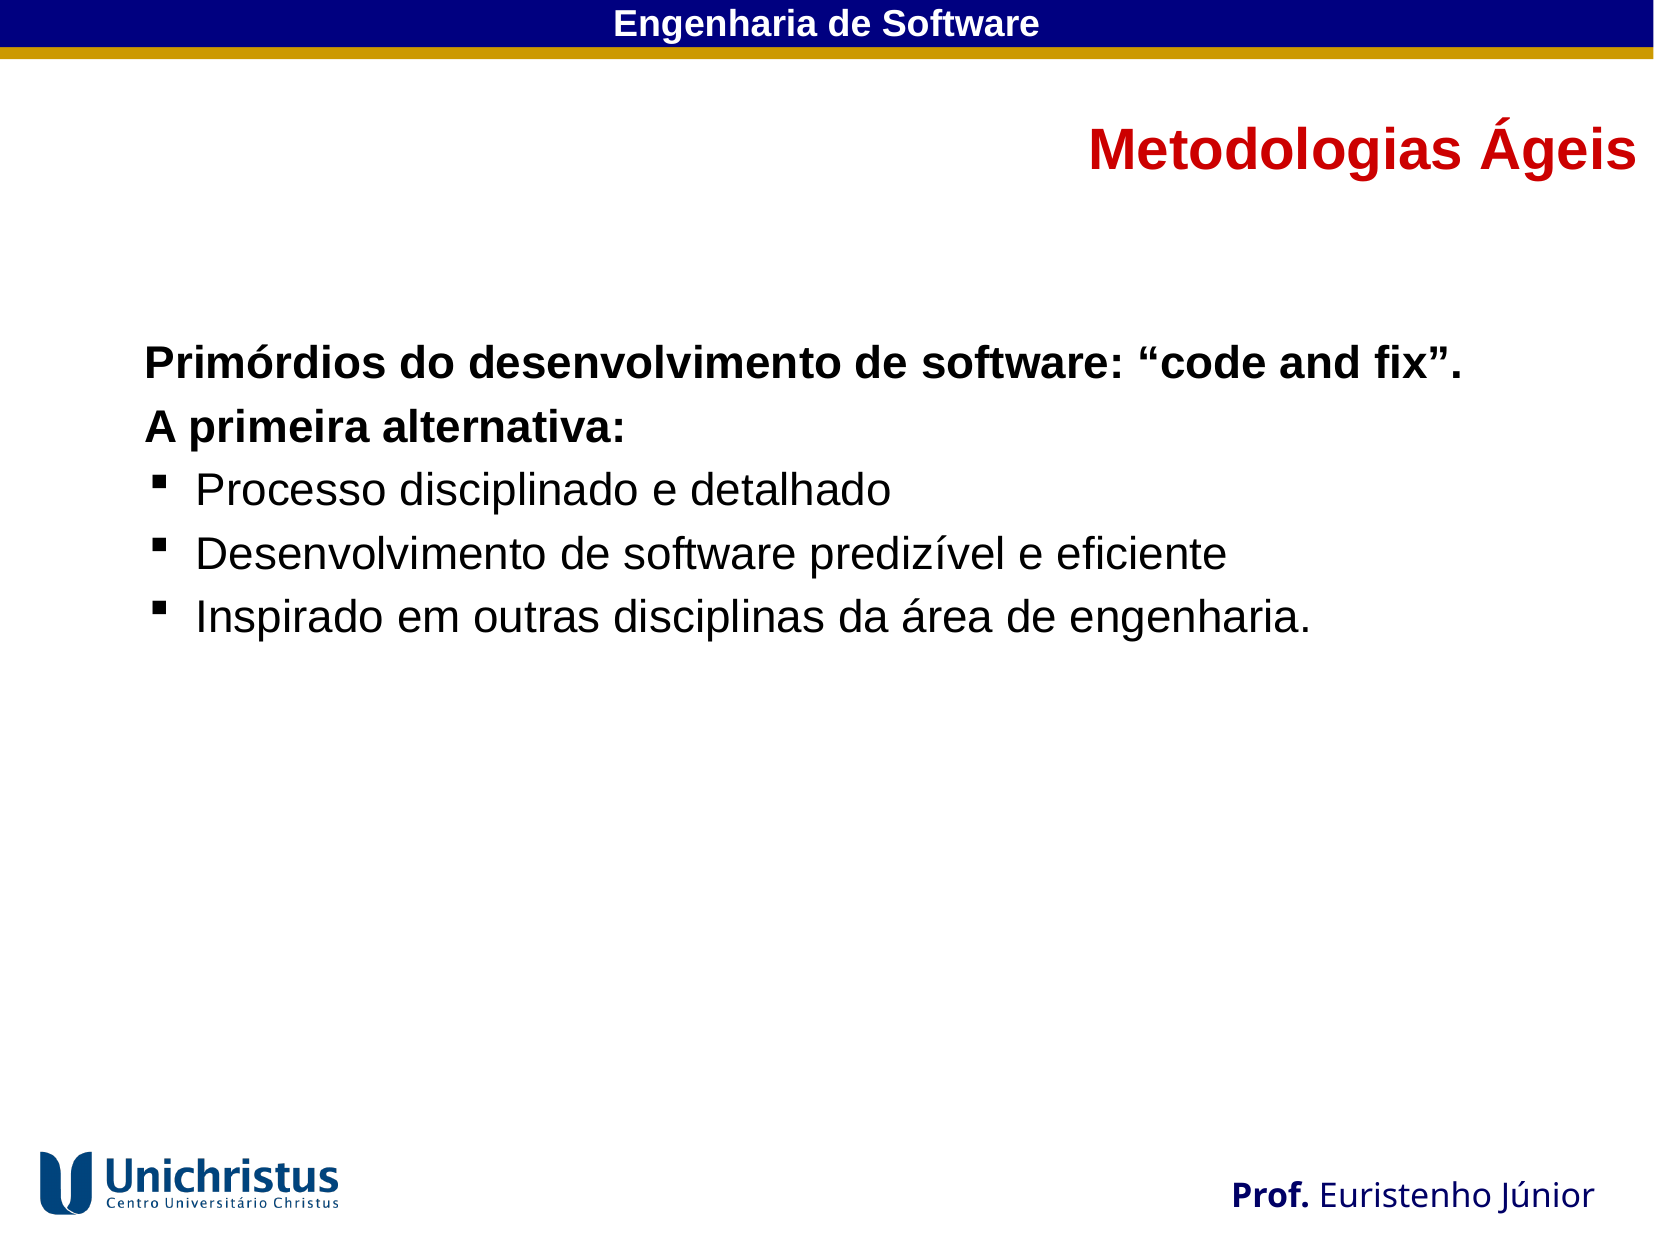

Engenharia de Software
Metodologias Ágeis
Primórdios do desenvolvimento de software: “code and fix”.
A primeira alternativa:
Processo disciplinado e detalhado
Desenvolvimento de software predizível e eficiente
Inspirado em outras disciplinas da área de engenharia.
Prof. Euristenho Júnior